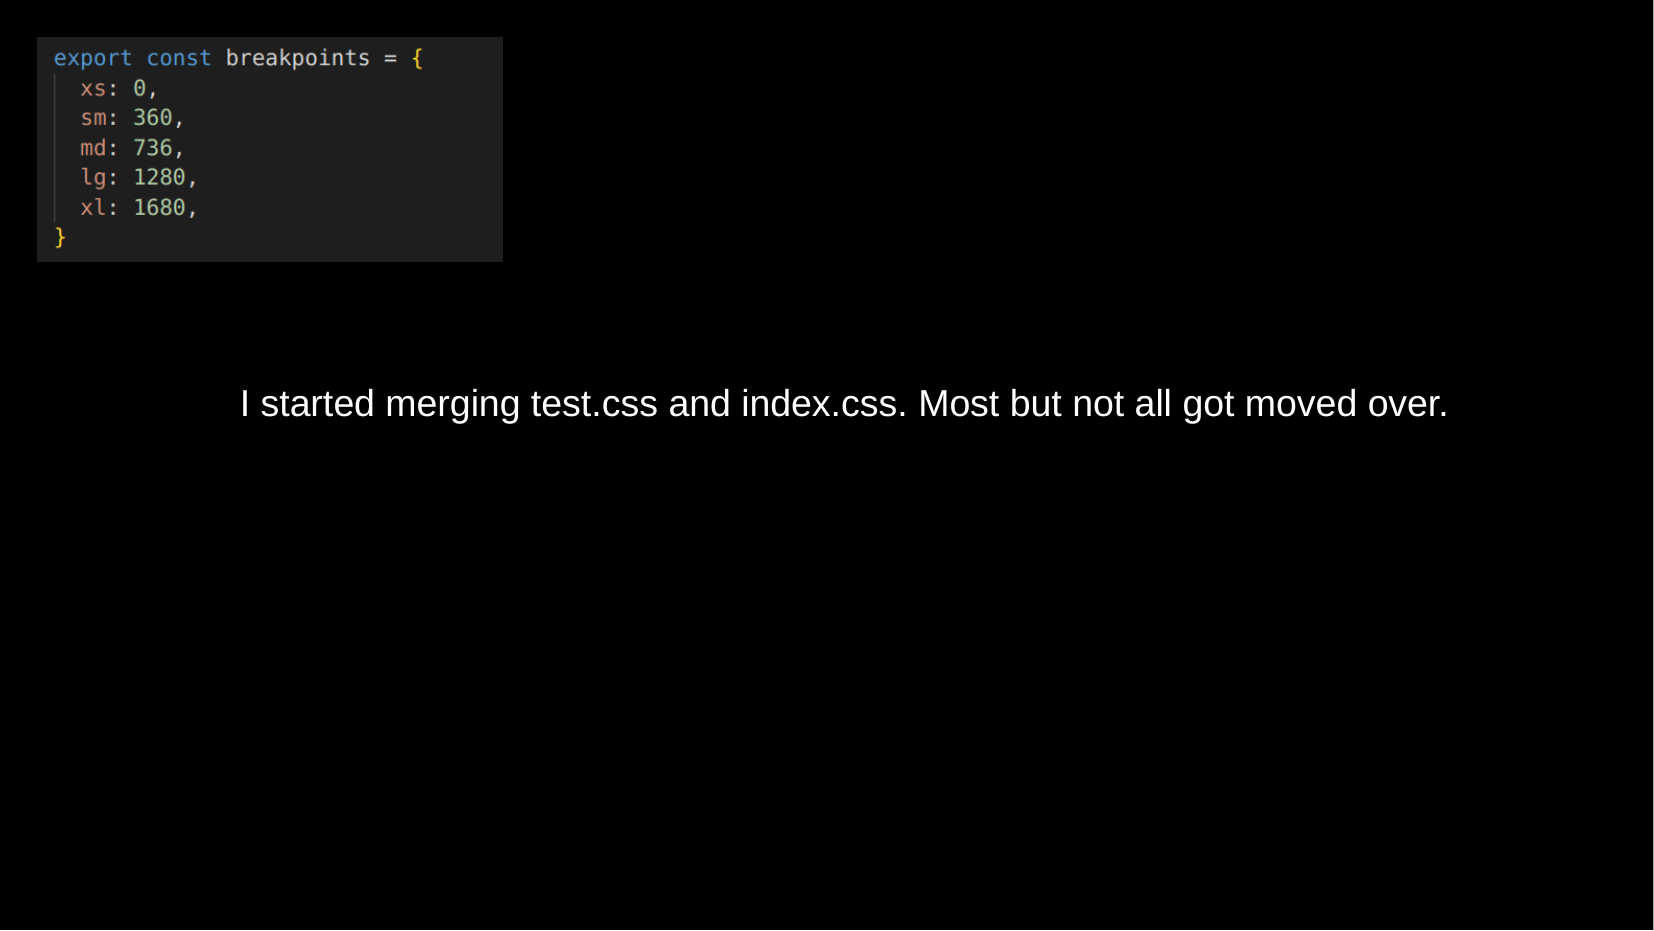

I started merging test.css and index.css. Most but not all got moved over.